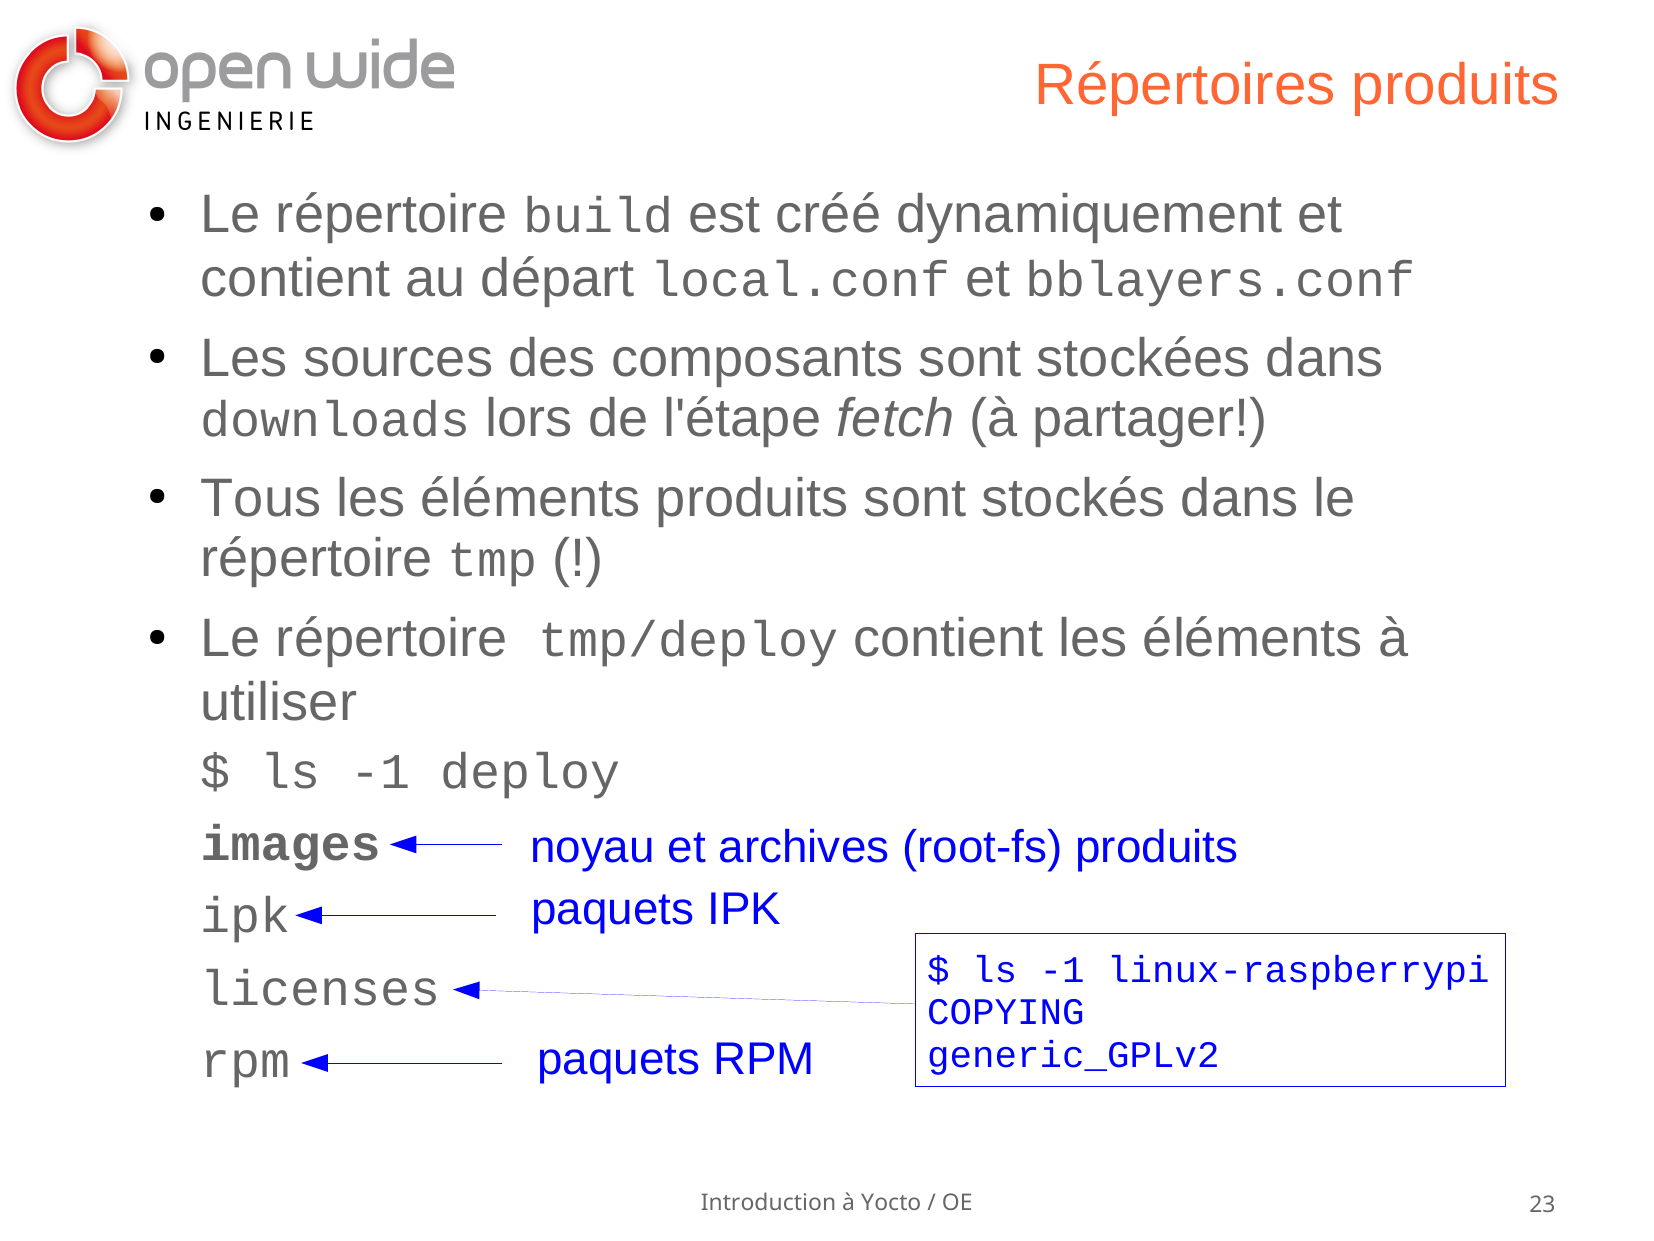

# Répertoires produits
Le répertoire build est créé dynamiquement et contient au départ local.conf et bblayers.conf
Les sources des composants sont stockées dans downloads lors de l'étape fetch (à partager!)
Tous les éléments produits sont stockés dans le répertoire tmp (!)
Le répertoire tmp/deploy contient les éléments à utiliser
$ ls -1 deploy
images
ipk
licenses
rpm
noyau et archives (root-fs) produits
paquets IPK
$ ls -1 linux-raspberrypi
COPYING
generic_GPLv2
paquets RPM